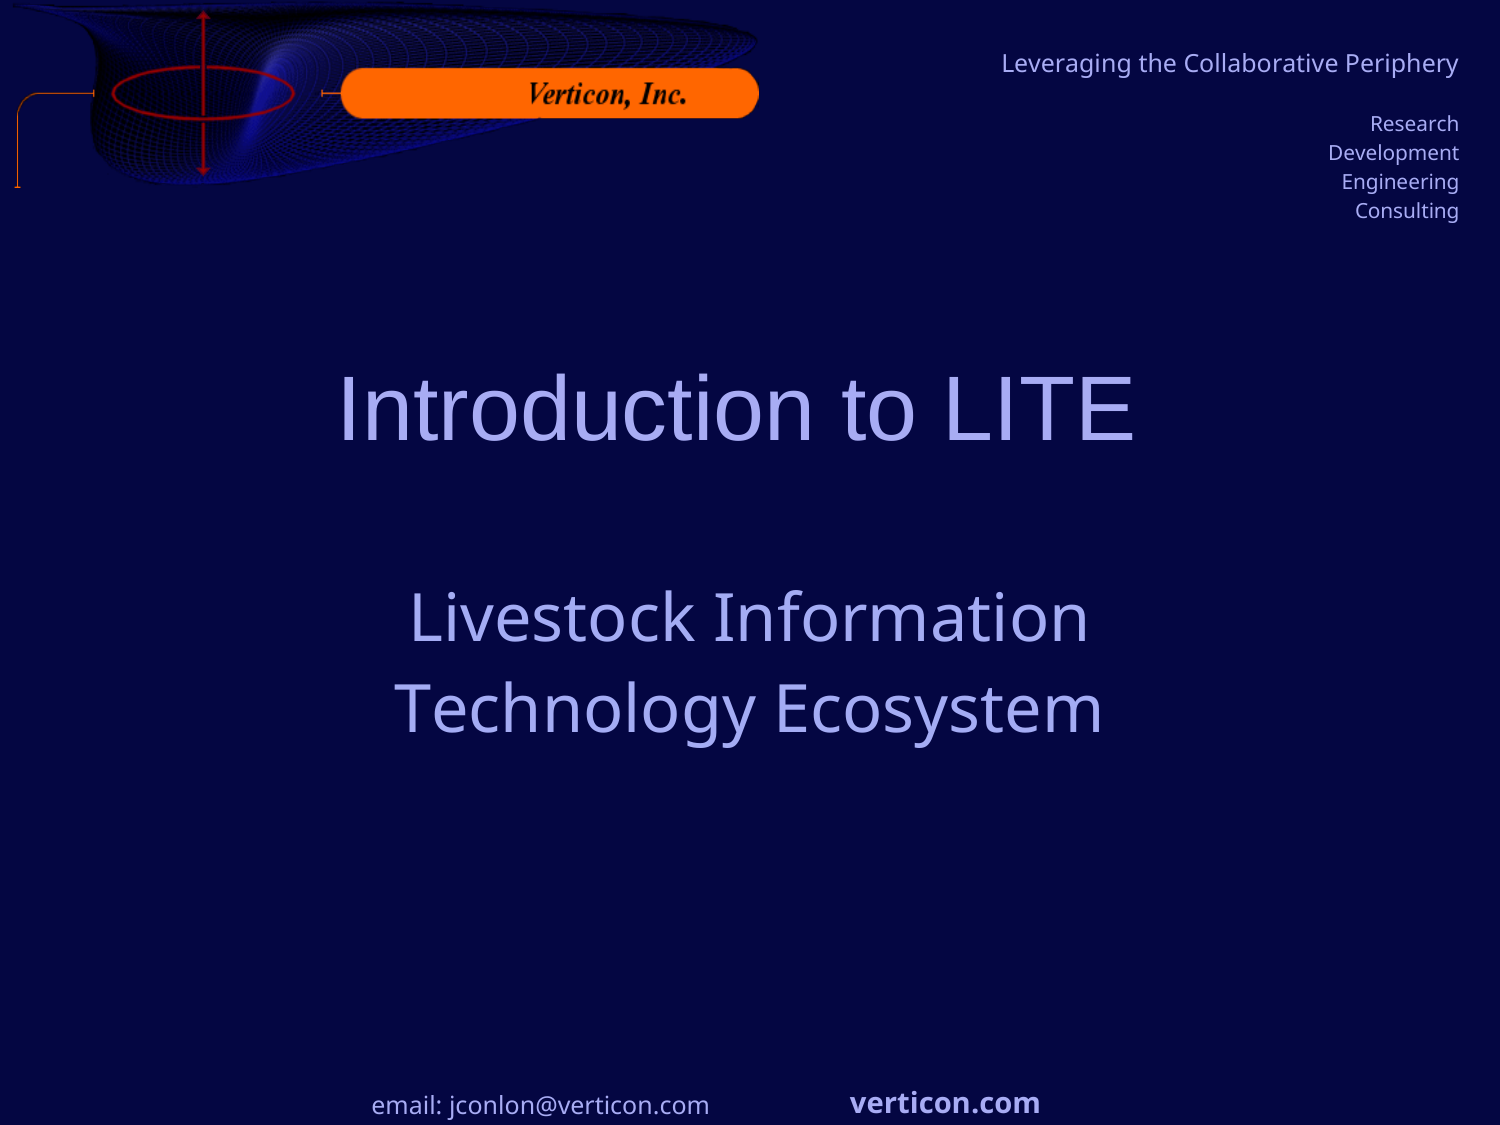

Leveraging the Collaborative Periphery
Research
Development
Engineering
Consulting
# Introduction to LITE
Livestock Information Technology Ecosystem
verticon.com
email: jconlon@verticon.com